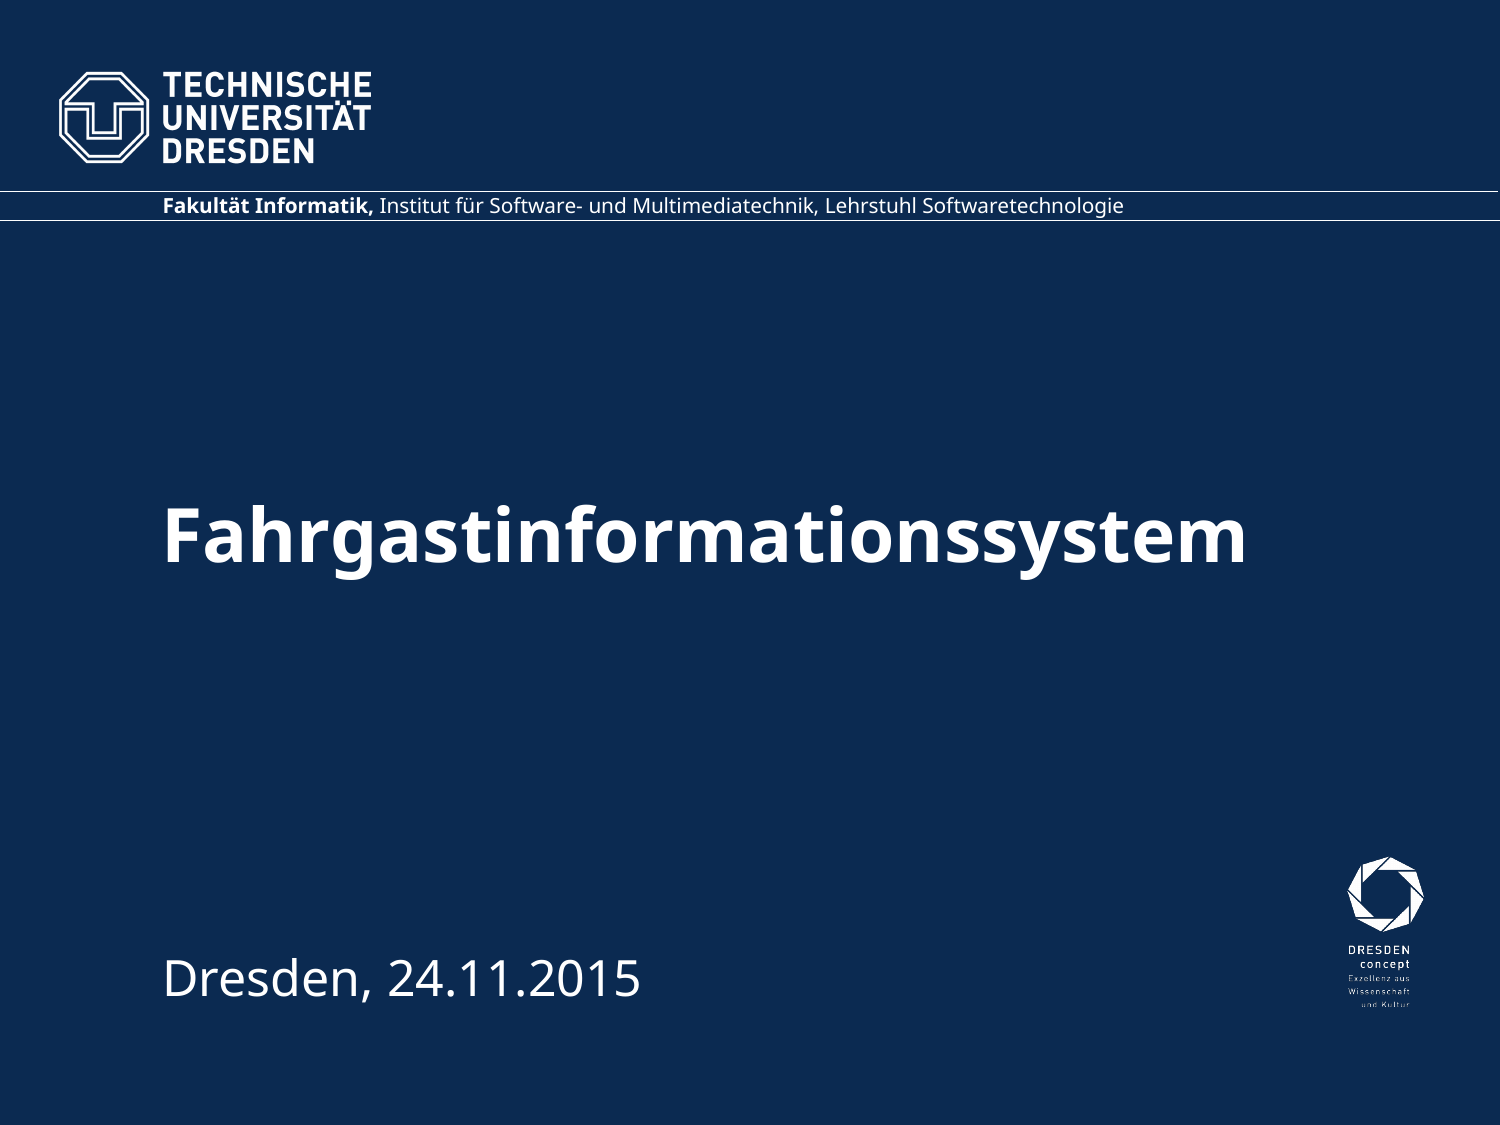

Fakultät Informatik, Institut für Software- und Multimediatechnik, Lehrstuhl Softwaretechnologie
# Fahrgastinformationssystem
Dresden, 24.11.2015